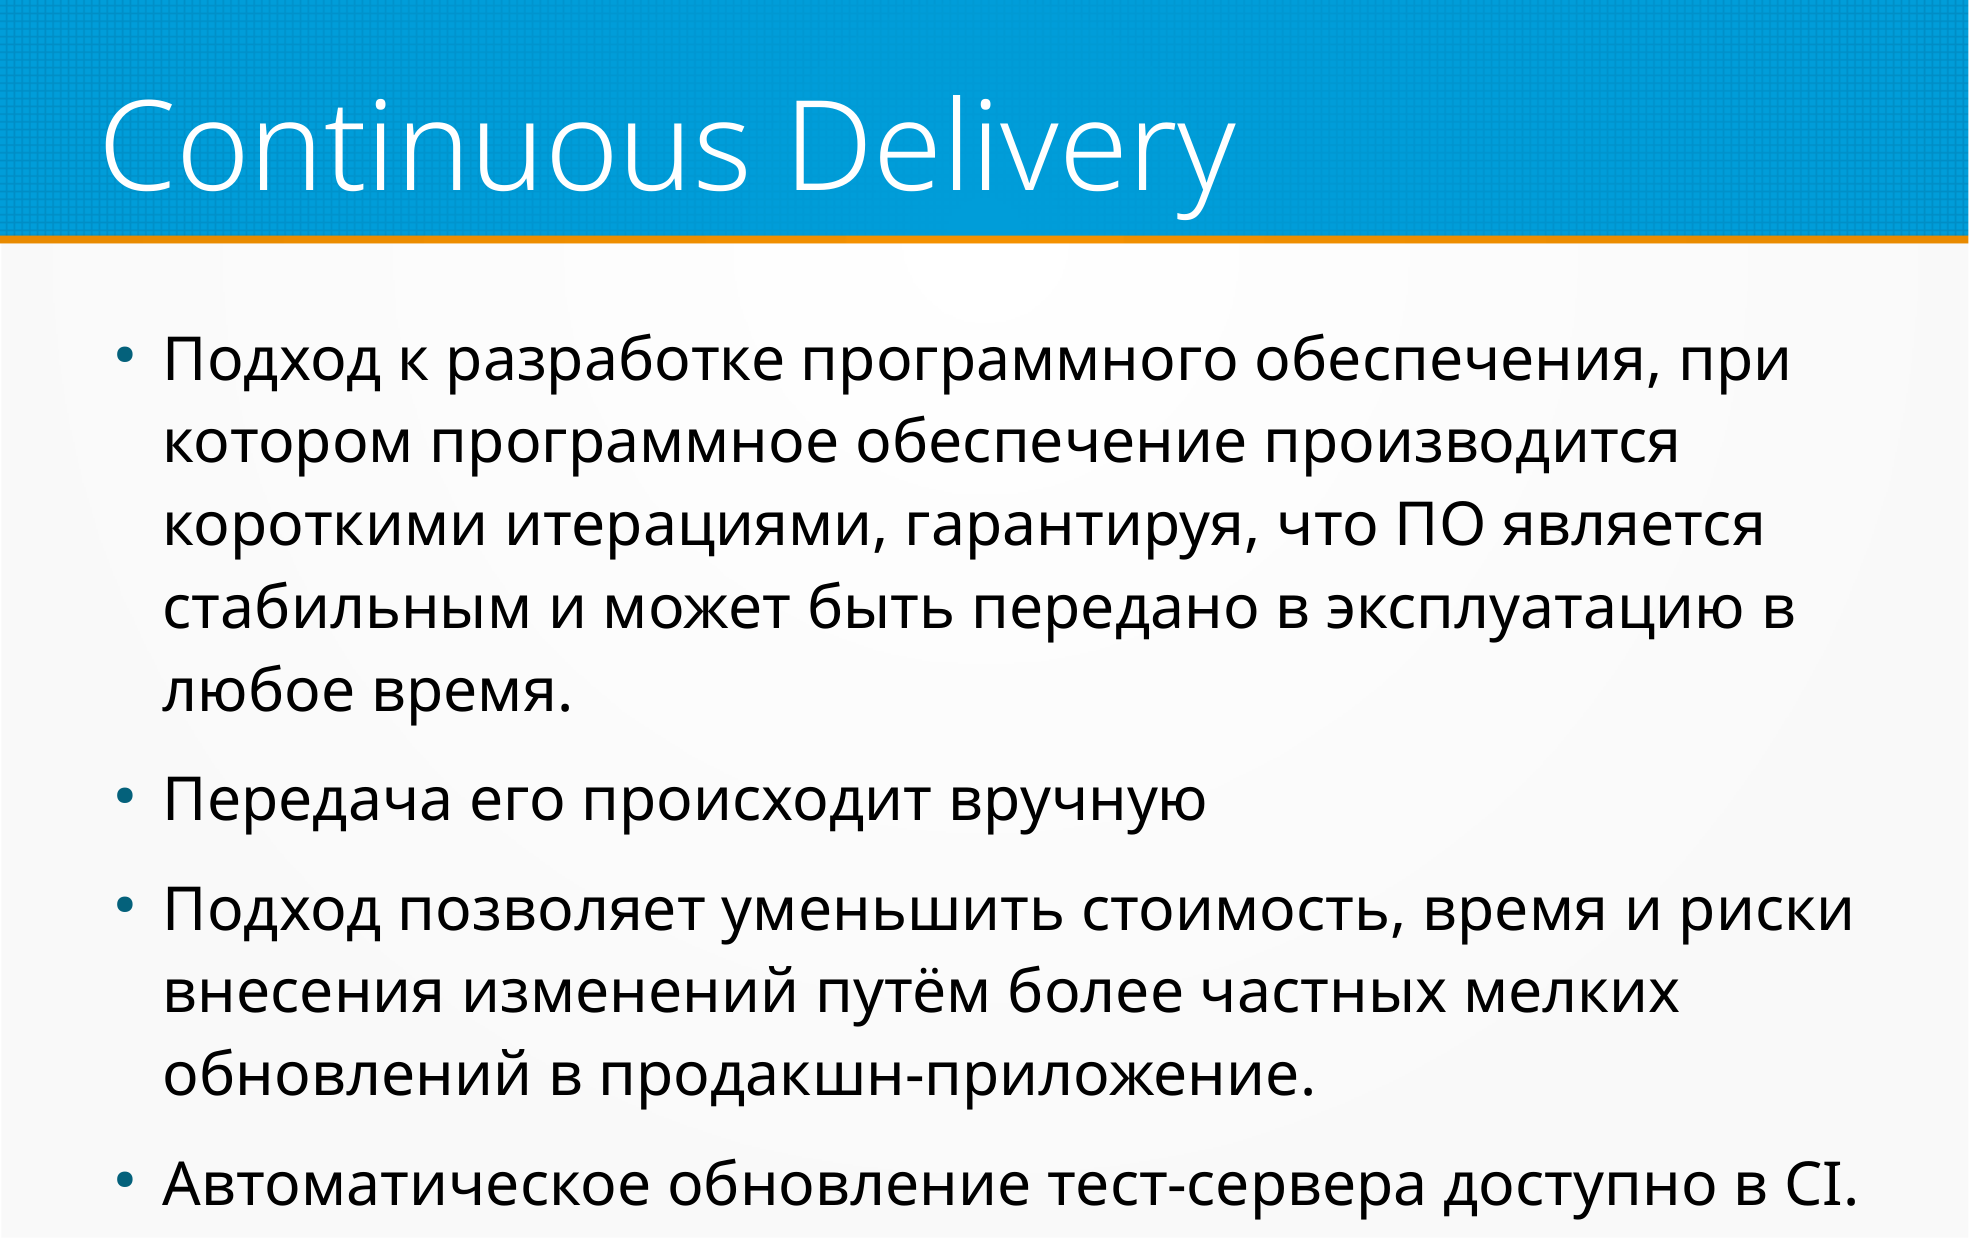

# Continuous Delivery
Подход к разработке программного обеспечения, при котором программное обеспечение производится короткими итерациями, гарантируя, что ПО является стабильным и может быть передано в эксплуатацию в любое время.
Передача его происходит вручную
Подход позволяет уменьшить стоимость, время и риски внесения изменений путём более частных мелких обновлений в продакшн-приложение.
Автоматическое обновление тест-сервера доступно в CI.